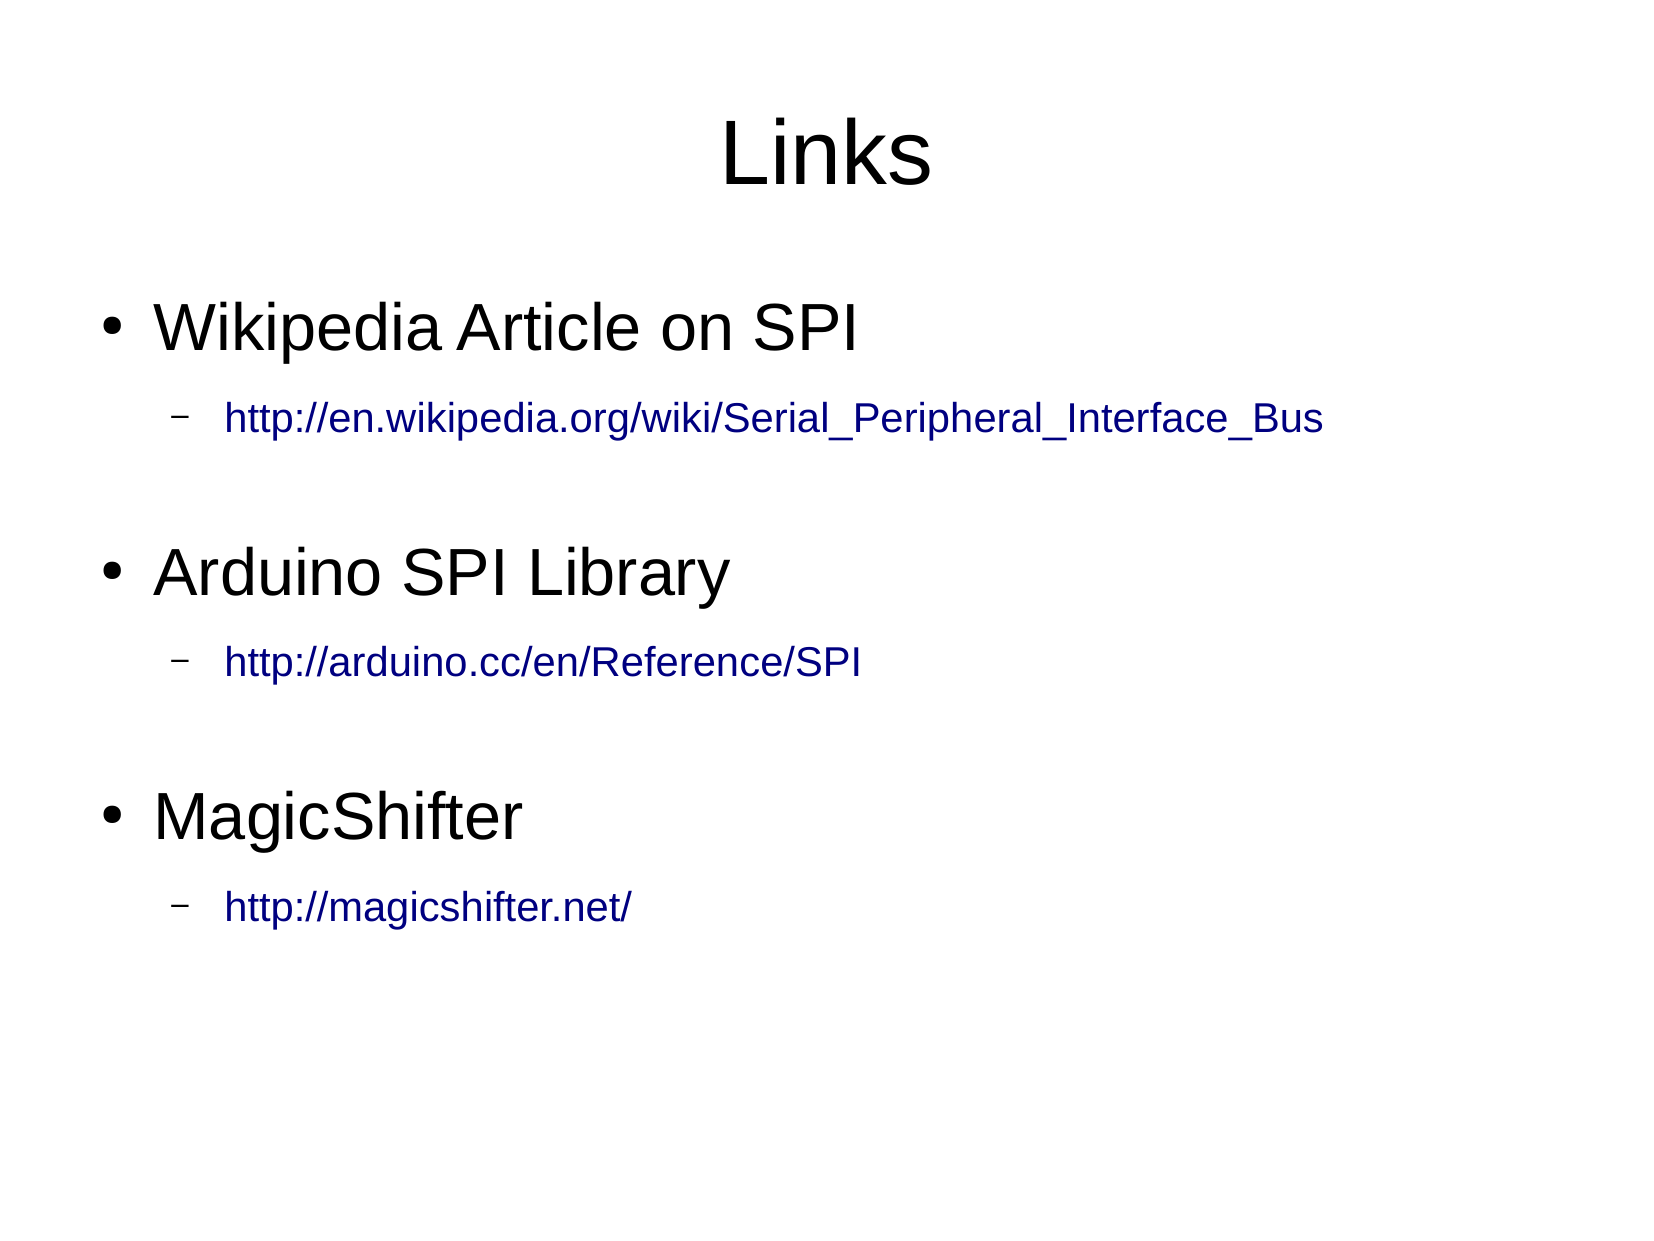

# Links
Wikipedia Article on SPI
http://en.wikipedia.org/wiki/Serial_Peripheral_Interface_Bus
Arduino SPI Library
http://arduino.cc/en/Reference/SPI
MagicShifter
http://magicshifter.net/